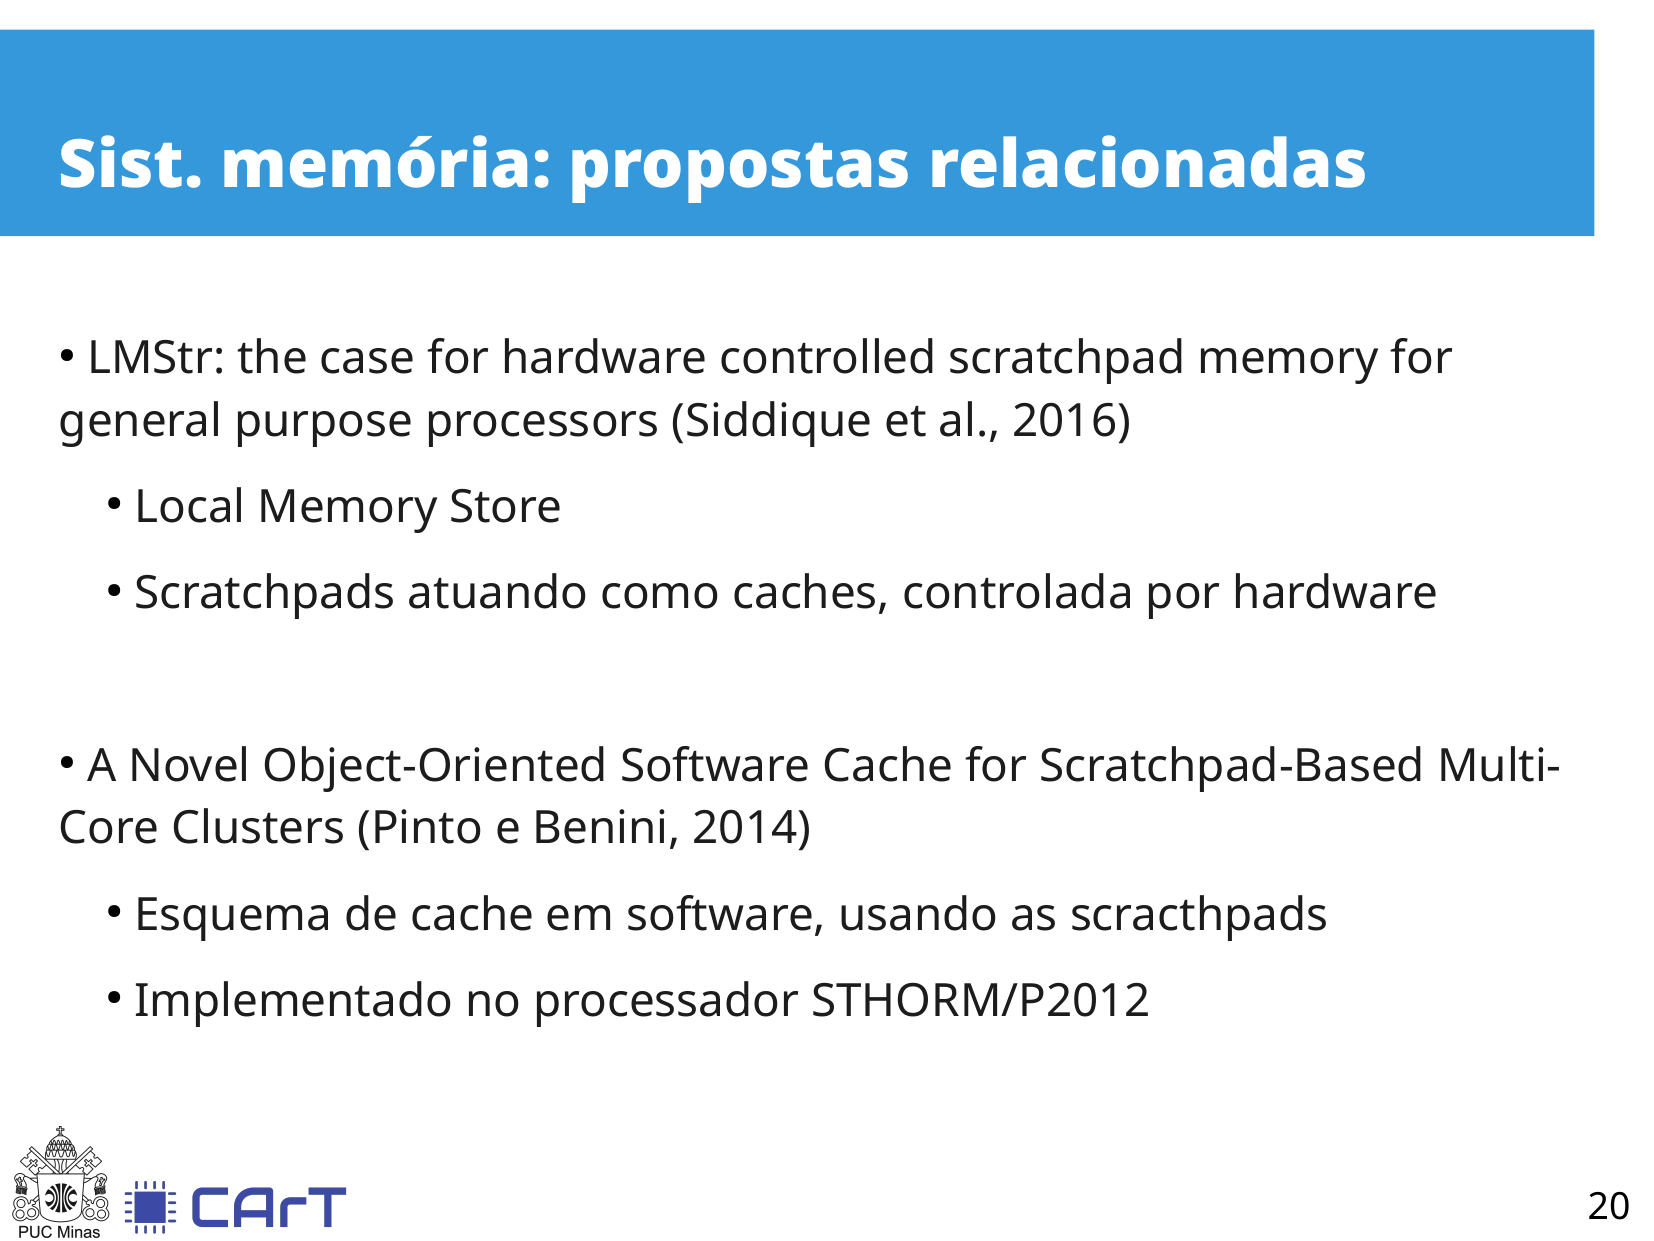

# Sist. memória: propostas relacionadas
 LMStr: the case for hardware controlled scratchpad memory for general purpose processors (Siddique et al., 2016)
 Local Memory Store
 Scratchpads atuando como caches, controlada por hardware
 A Novel Object-Oriented Software Cache for Scratchpad-Based Multi-Core Clusters (Pinto e Benini, 2014)
 Esquema de cache em software, usando as scracthpads
 Implementado no processador STHORM/P2012
20